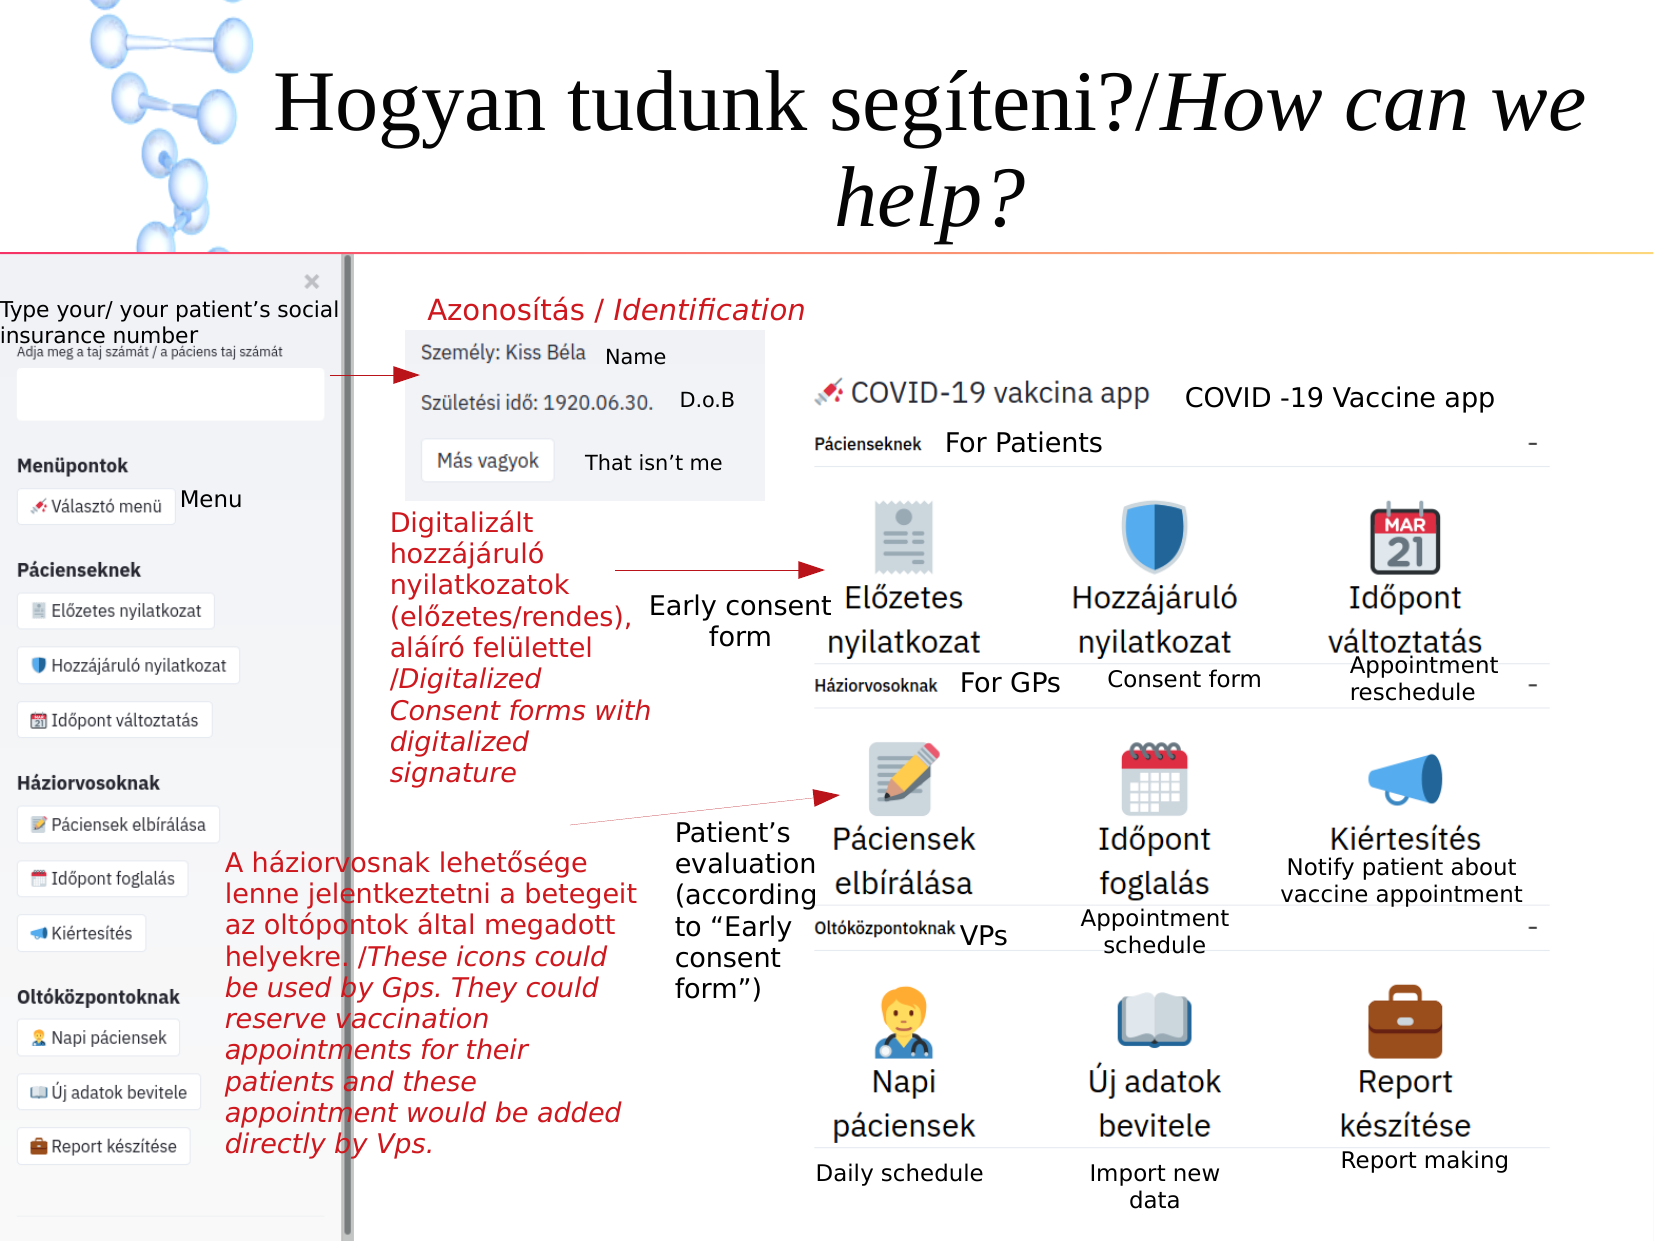

# Hogyan tudunk segíteni?/How can we help?
Azonosítás / Identification
Type your/ your patient’s social
insurance number
Name
That isn’t me
D.o.B
COVID -19 Vaccine app
For Patients
Menu
Digitalizált hozzájáruló nyilatkozatok (előzetes/rendes), aláíró felülettel /Digitalized Consent forms with digitalized signature
Early consent form
Appointment reschedule
Consent form
For GPs
Patient’s evaluation (according to “Early consent form”)
A háziorvosnak lehetősége lenne jelentkeztetni a betegeit az oltópontok által megadott helyekre. /These icons could be used by Gps. They could reserve vaccination appointments for their patients and these appointment would be added directly by Vps.
Notify patient about vaccine appointment
Appointment schedule
VPs
4
Report making
Daily schedule
Import new data